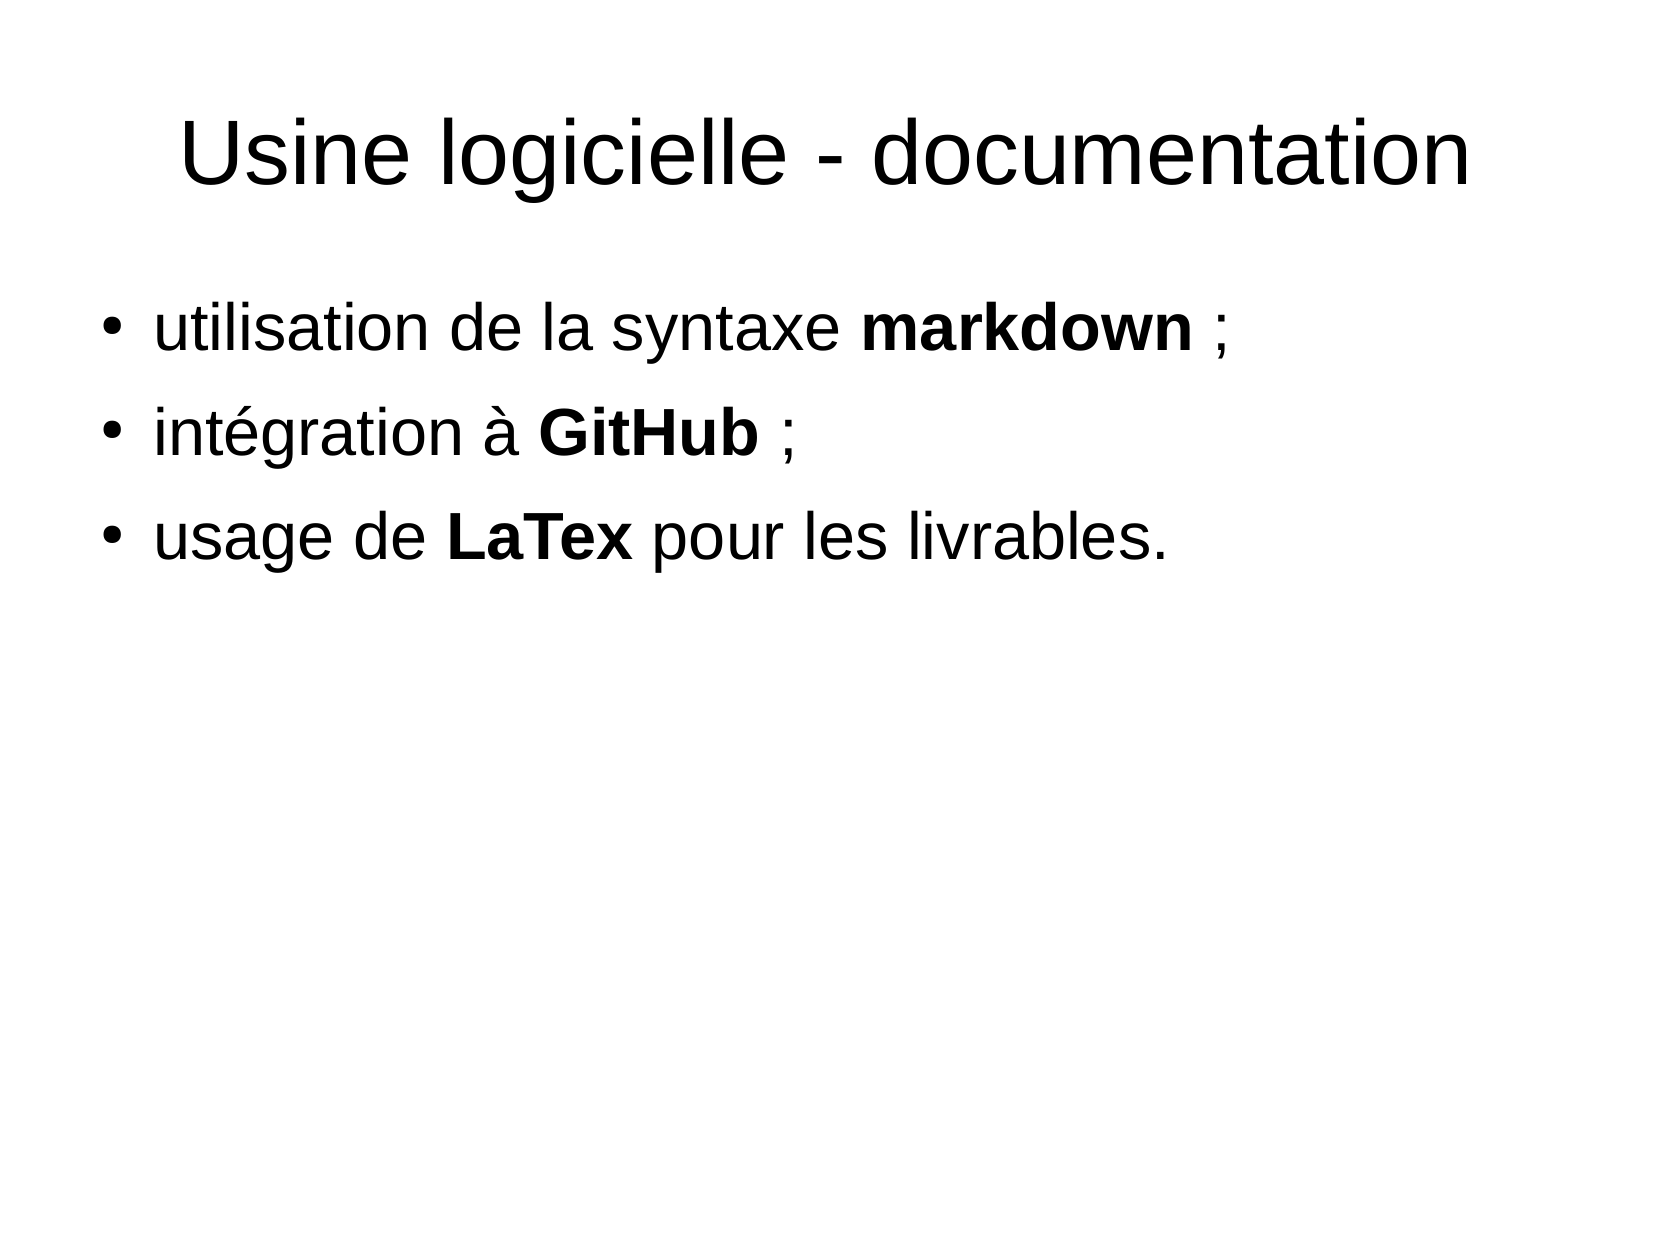

# Usine logicielle - documentation
utilisation de la syntaxe markdown ;
intégration à GitHub ;
usage de LaTex pour les livrables.